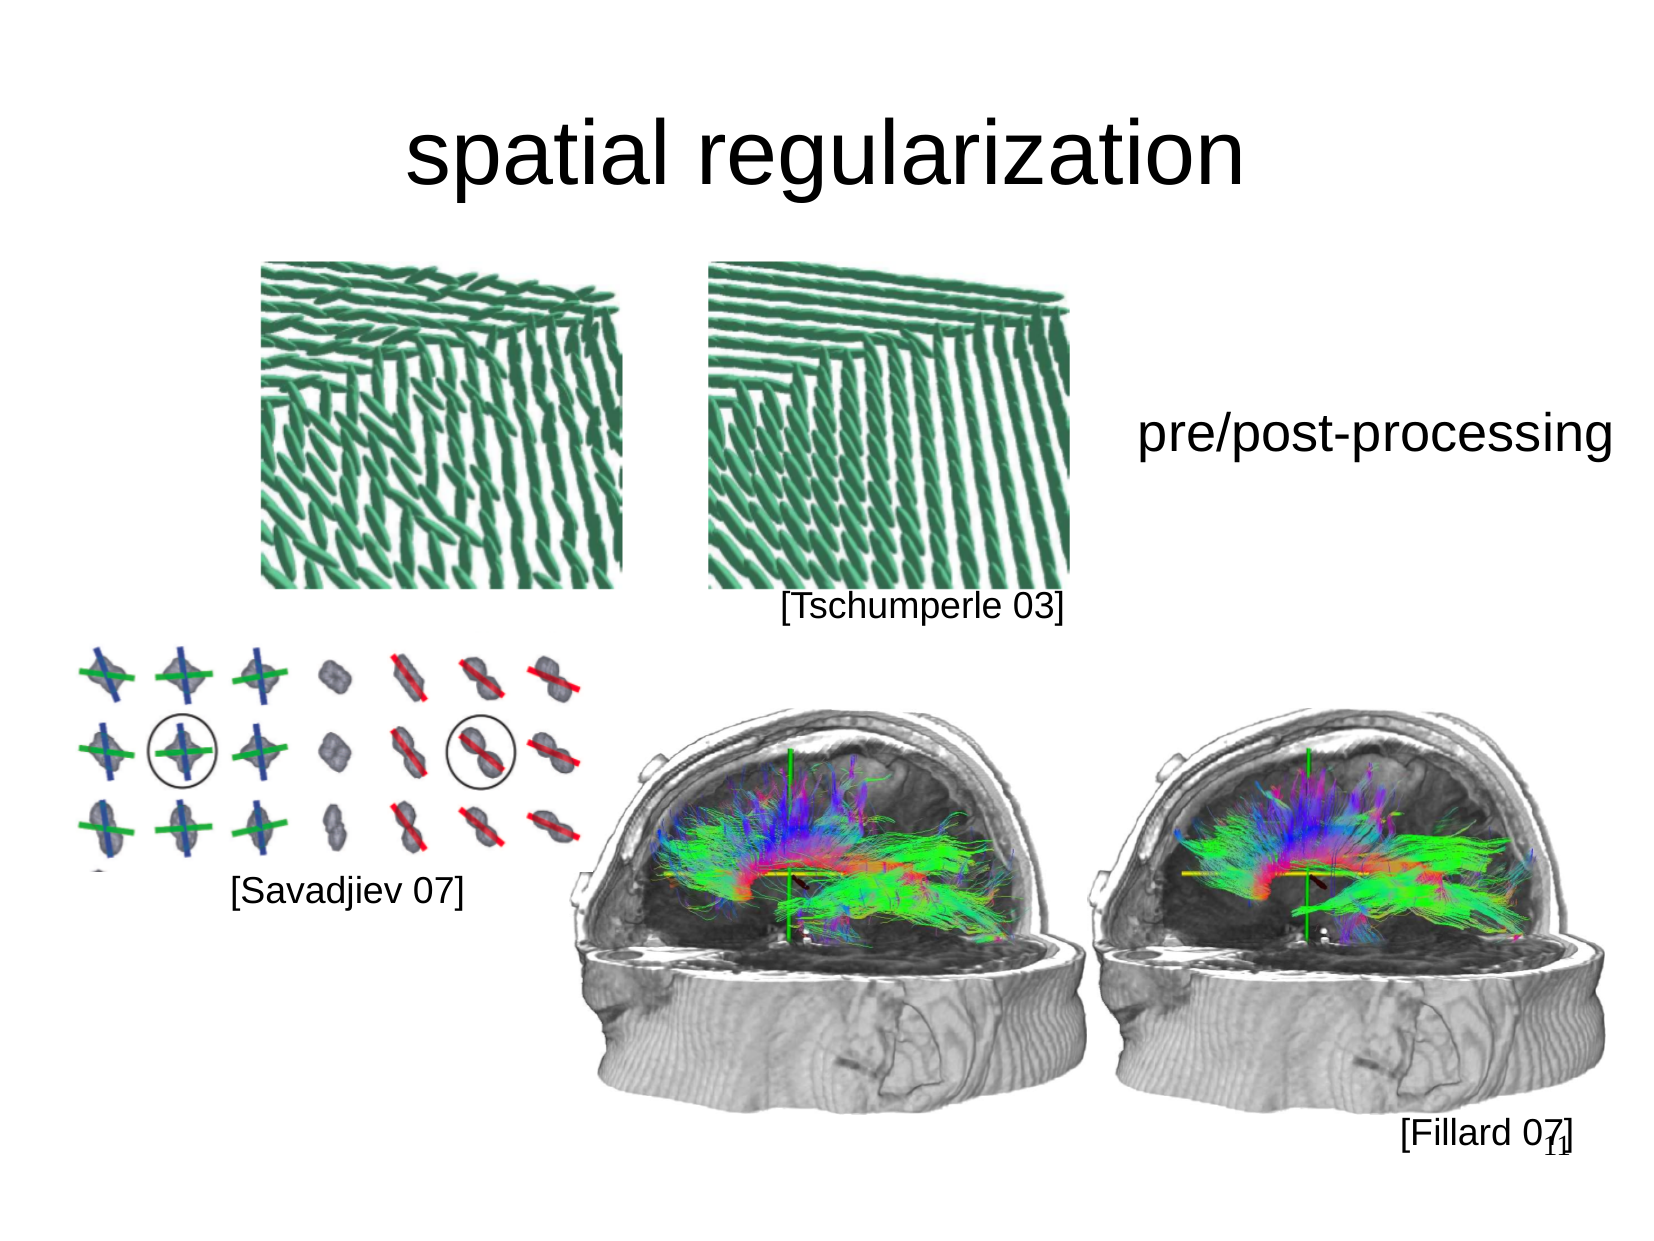

# spatial regularization
pre/post-processing
[Tschumperle 03]
[Savadjiev 07]
[Fillard 07]
11